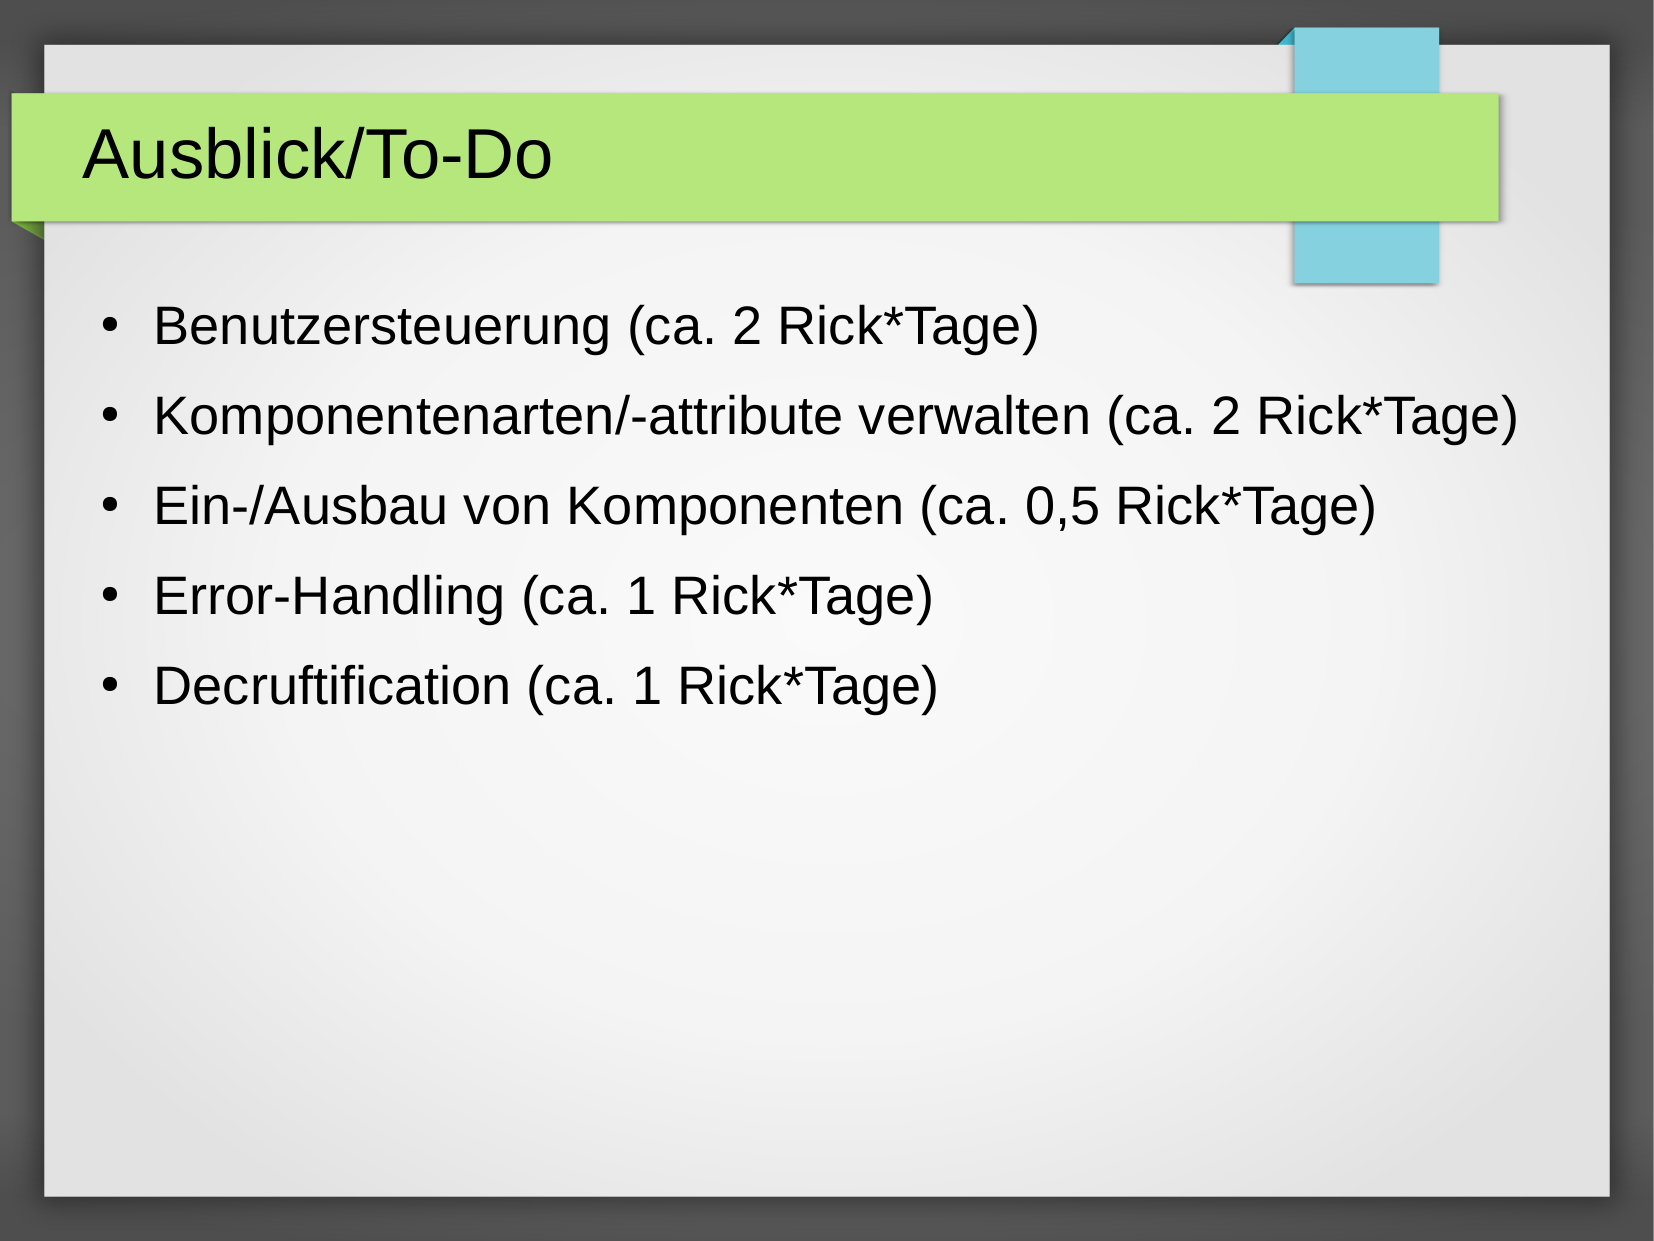

# Ausblick/To-Do
Benutzersteuerung (ca. 2 Rick*Tage)
Komponentenarten/-attribute verwalten (ca. 2 Rick*Tage)
Ein-/Ausbau von Komponenten (ca. 0,5 Rick*Tage)
Error-Handling (ca. 1 Rick*Tage)
Decruftification (ca. 1 Rick*Tage)